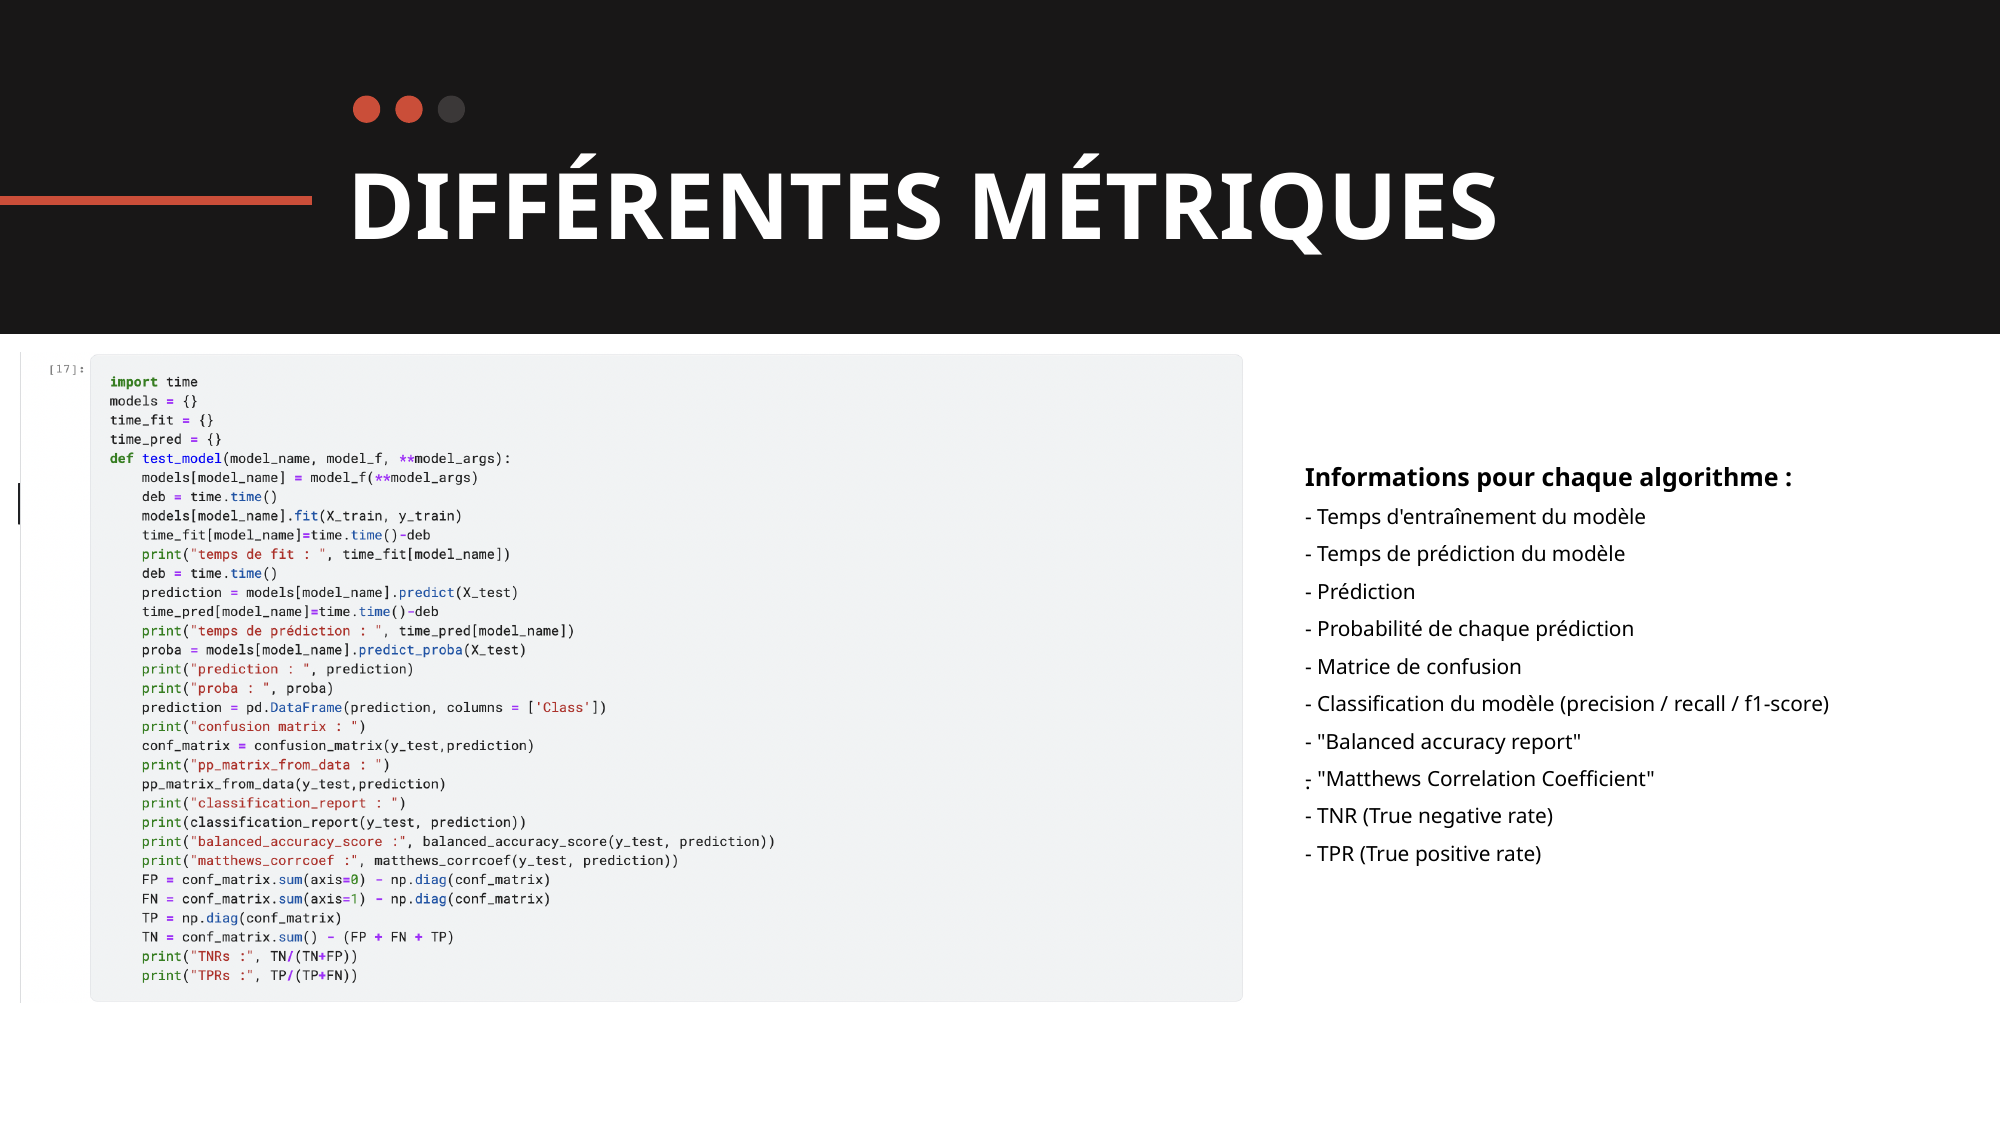

DIFFÉRENTES MÉTRIQUES
Informations pour chaque algorithme :
- Temps d'entraînement du modèle
- Temps de prédiction du modèle
- Prédiction
- Probabilité de chaque prédiction
- Matrice de confusion
- Classification du modèle (precision / recall / f1-score)
- "Balanced accuracy report"
- "Matthews Correlation Coefficient"
- TNR (True negative rate)
- TPR (True positive rate)
.
.